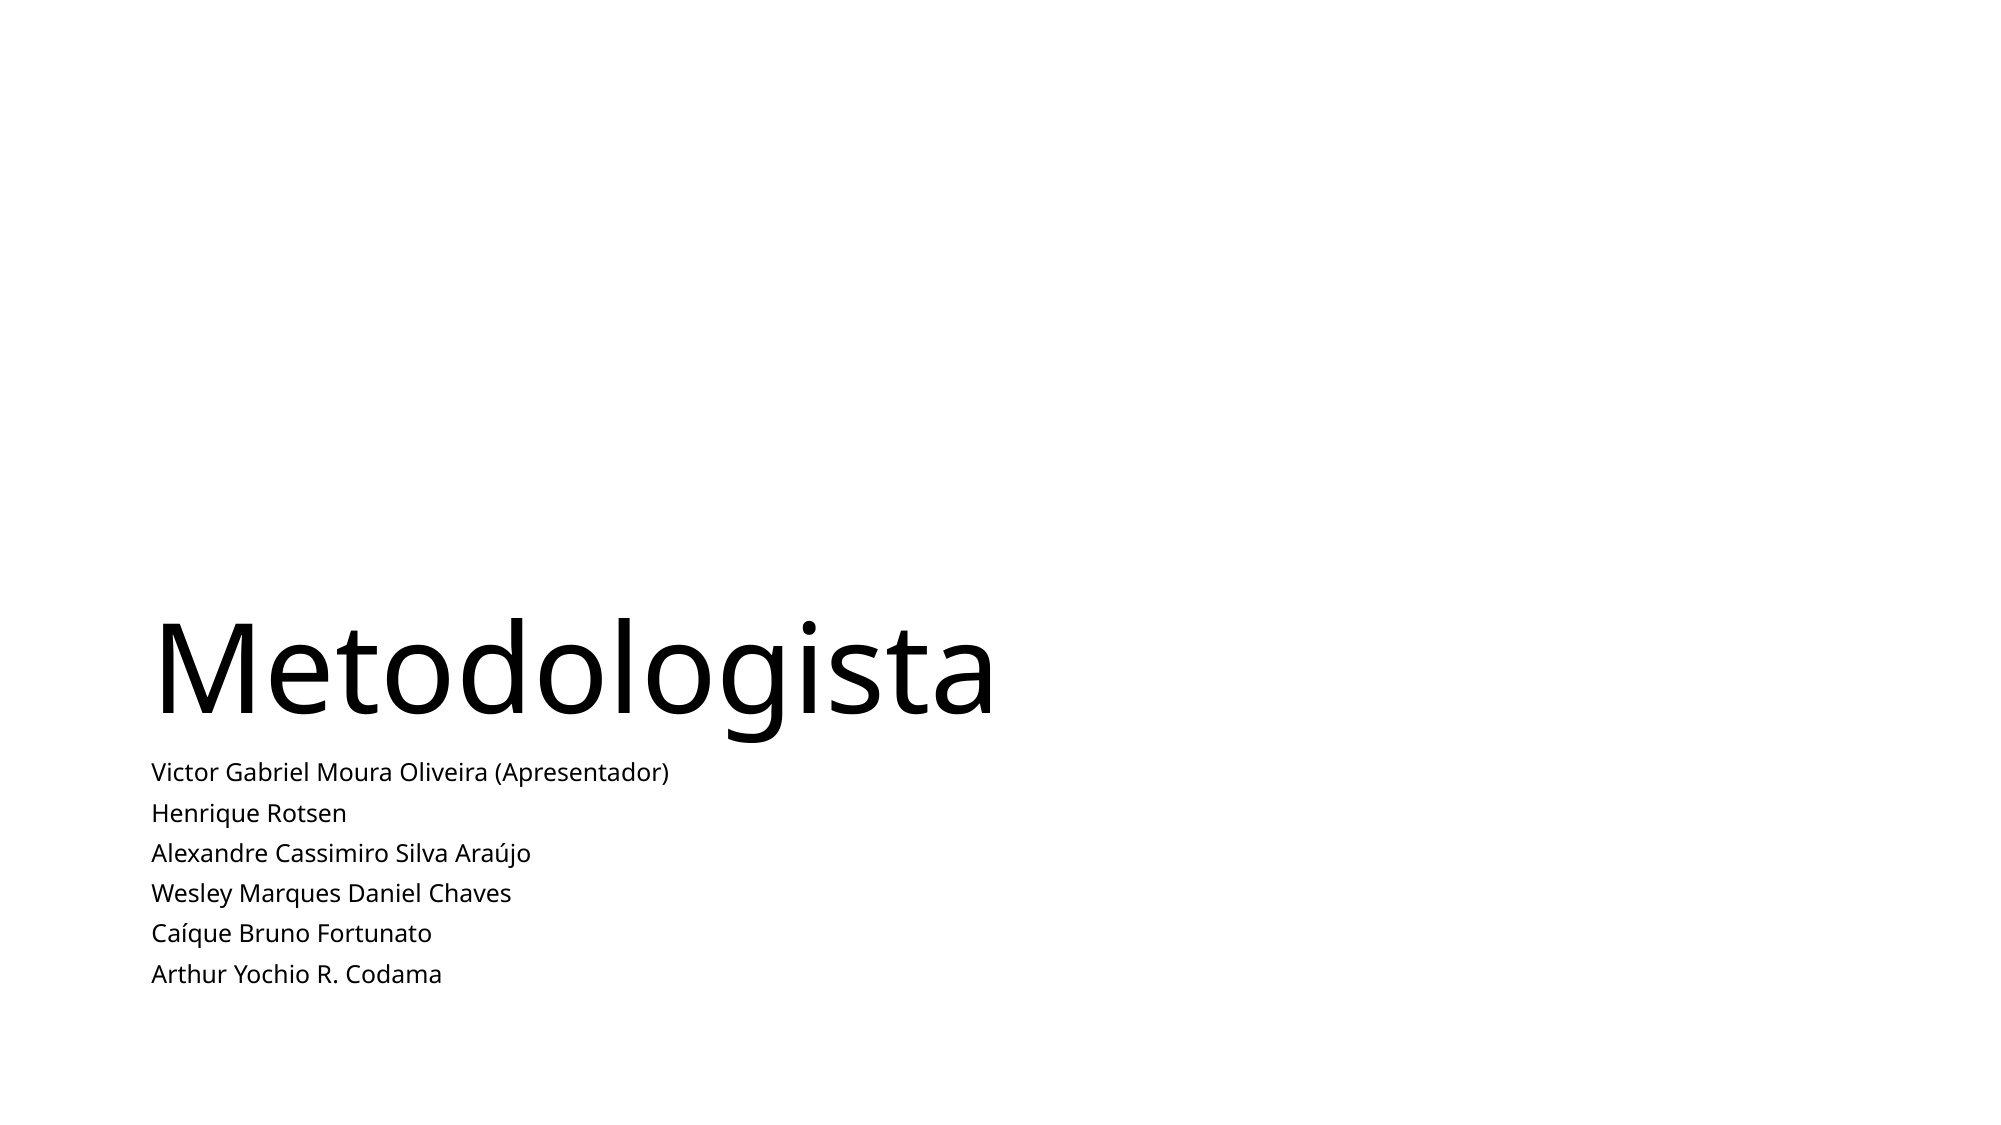

# Metodologista
Victor Gabriel Moura Oliveira (Apresentador)
Henrique Rotsen
Alexandre Cassimiro Silva Araújo
Wesley Marques Daniel Chaves
Caíque Bruno Fortunato
Arthur Yochio R. Codama